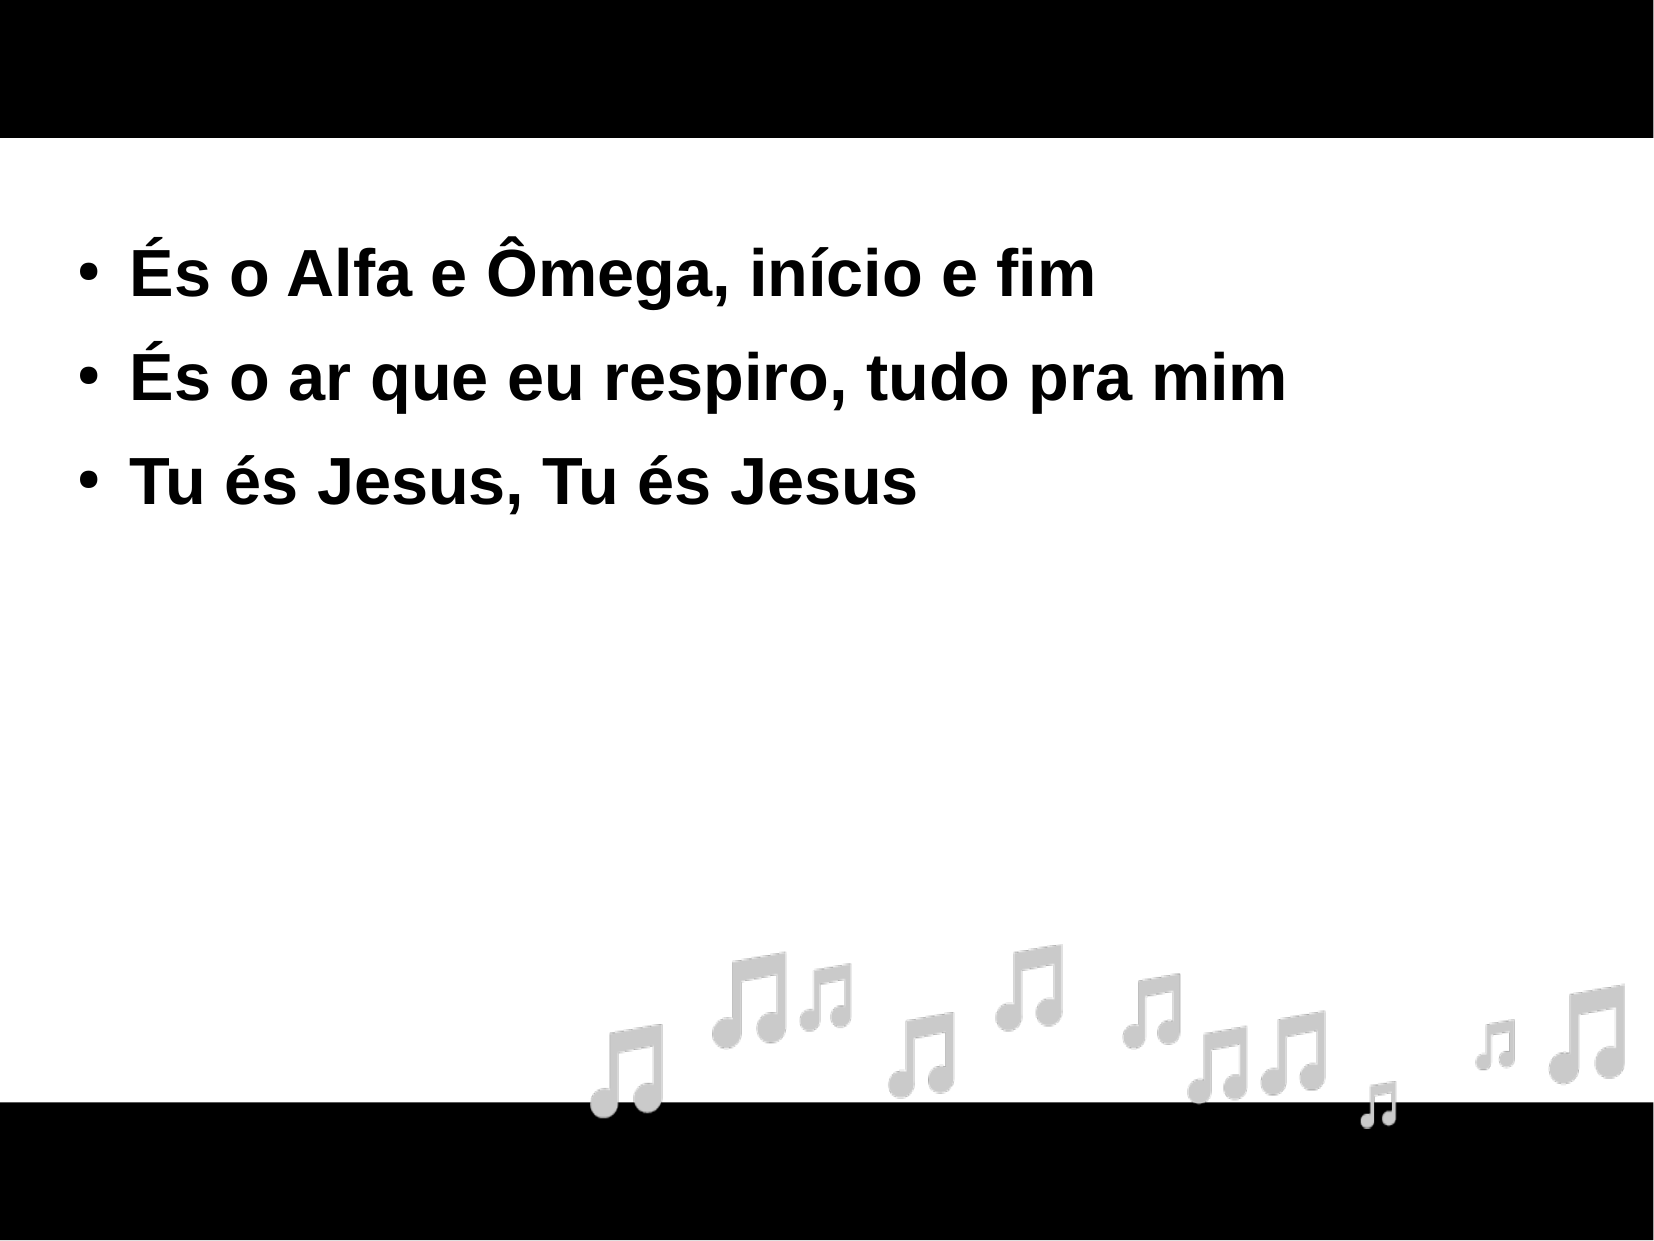

# És o Alfa e Ômega, início e fim
És o ar que eu respiro, tudo pra mim
Tu és Jesus, Tu és Jesus